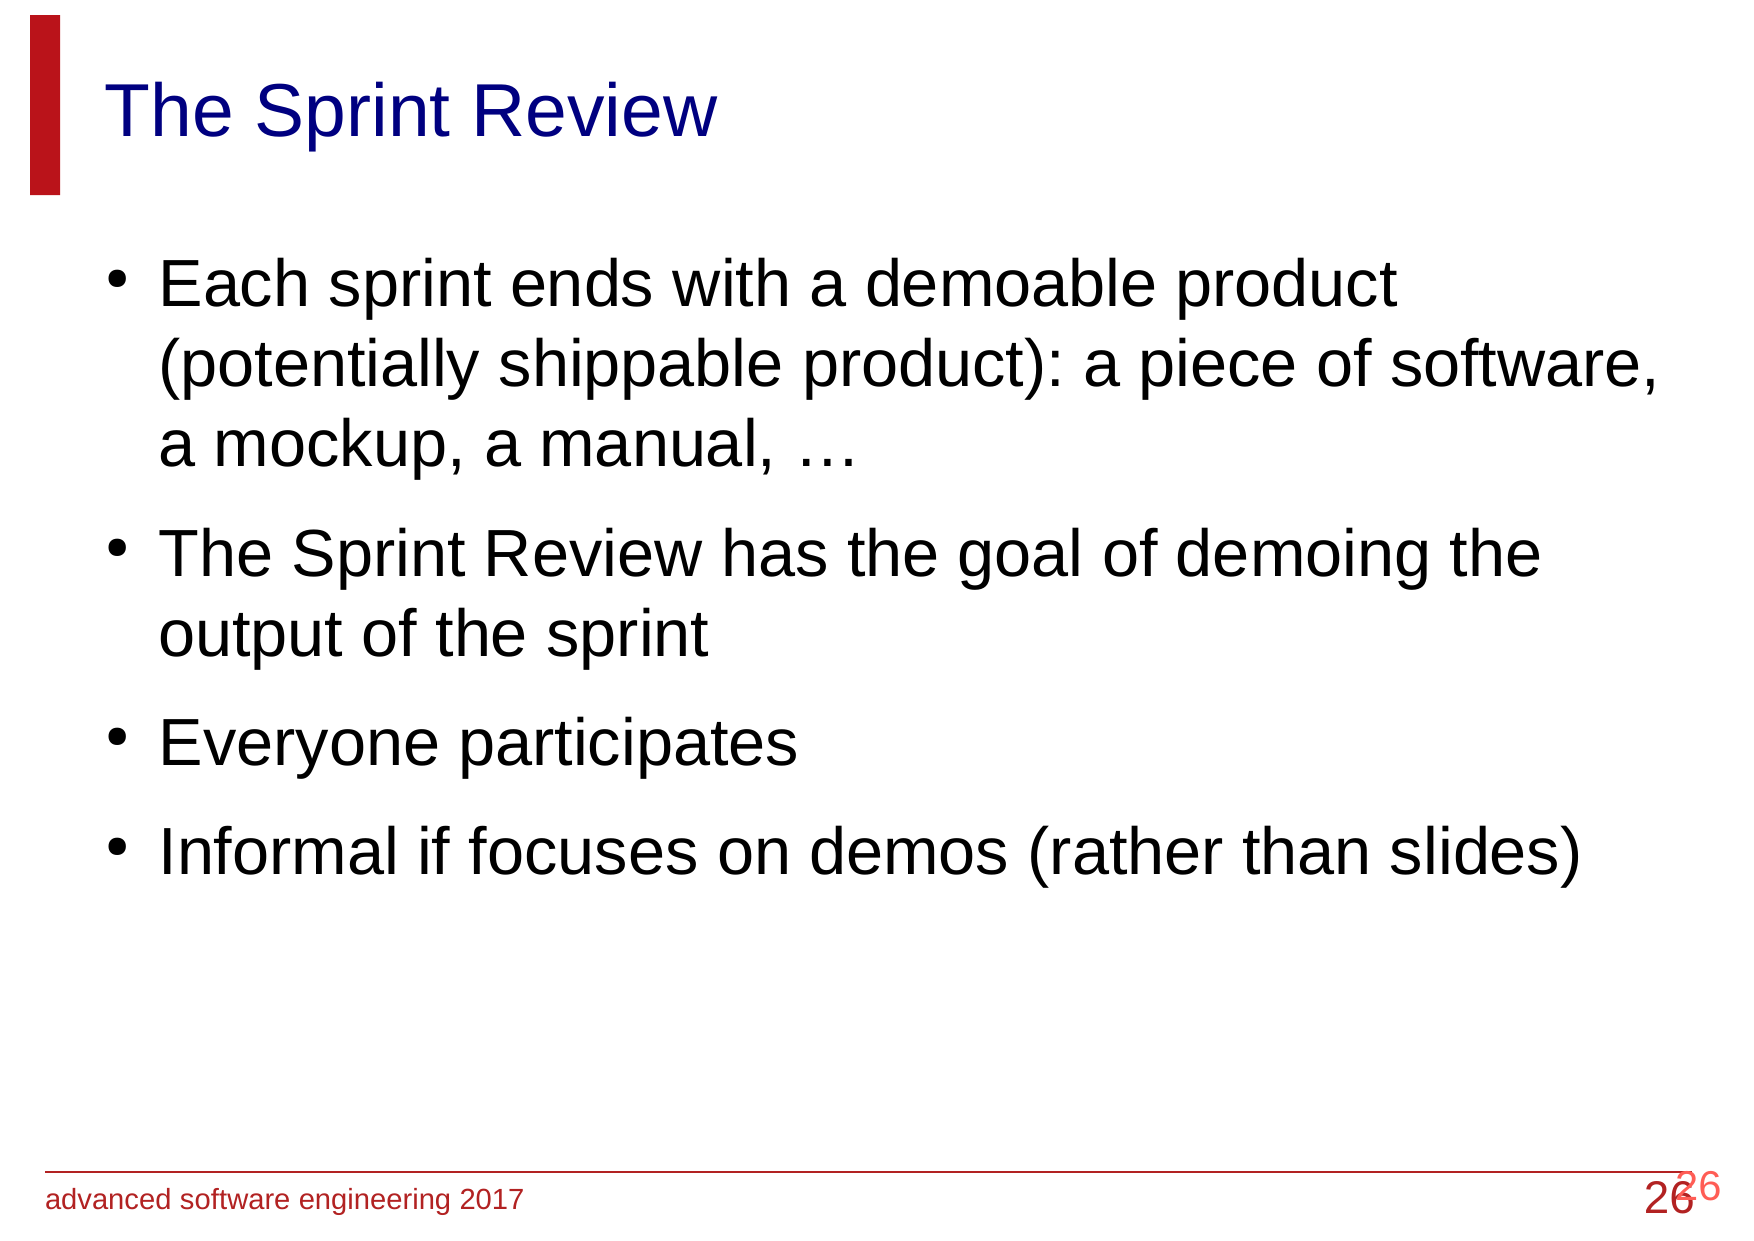

# The Sprint Review
Each sprint ends with a demoable product (potentially shippable product): a piece of software, a mockup, a manual, …
The Sprint Review has the goal of demoing the output of the sprint
Everyone participates
Informal if focuses on demos (rather than slides)
26
advanced software engineering 2017